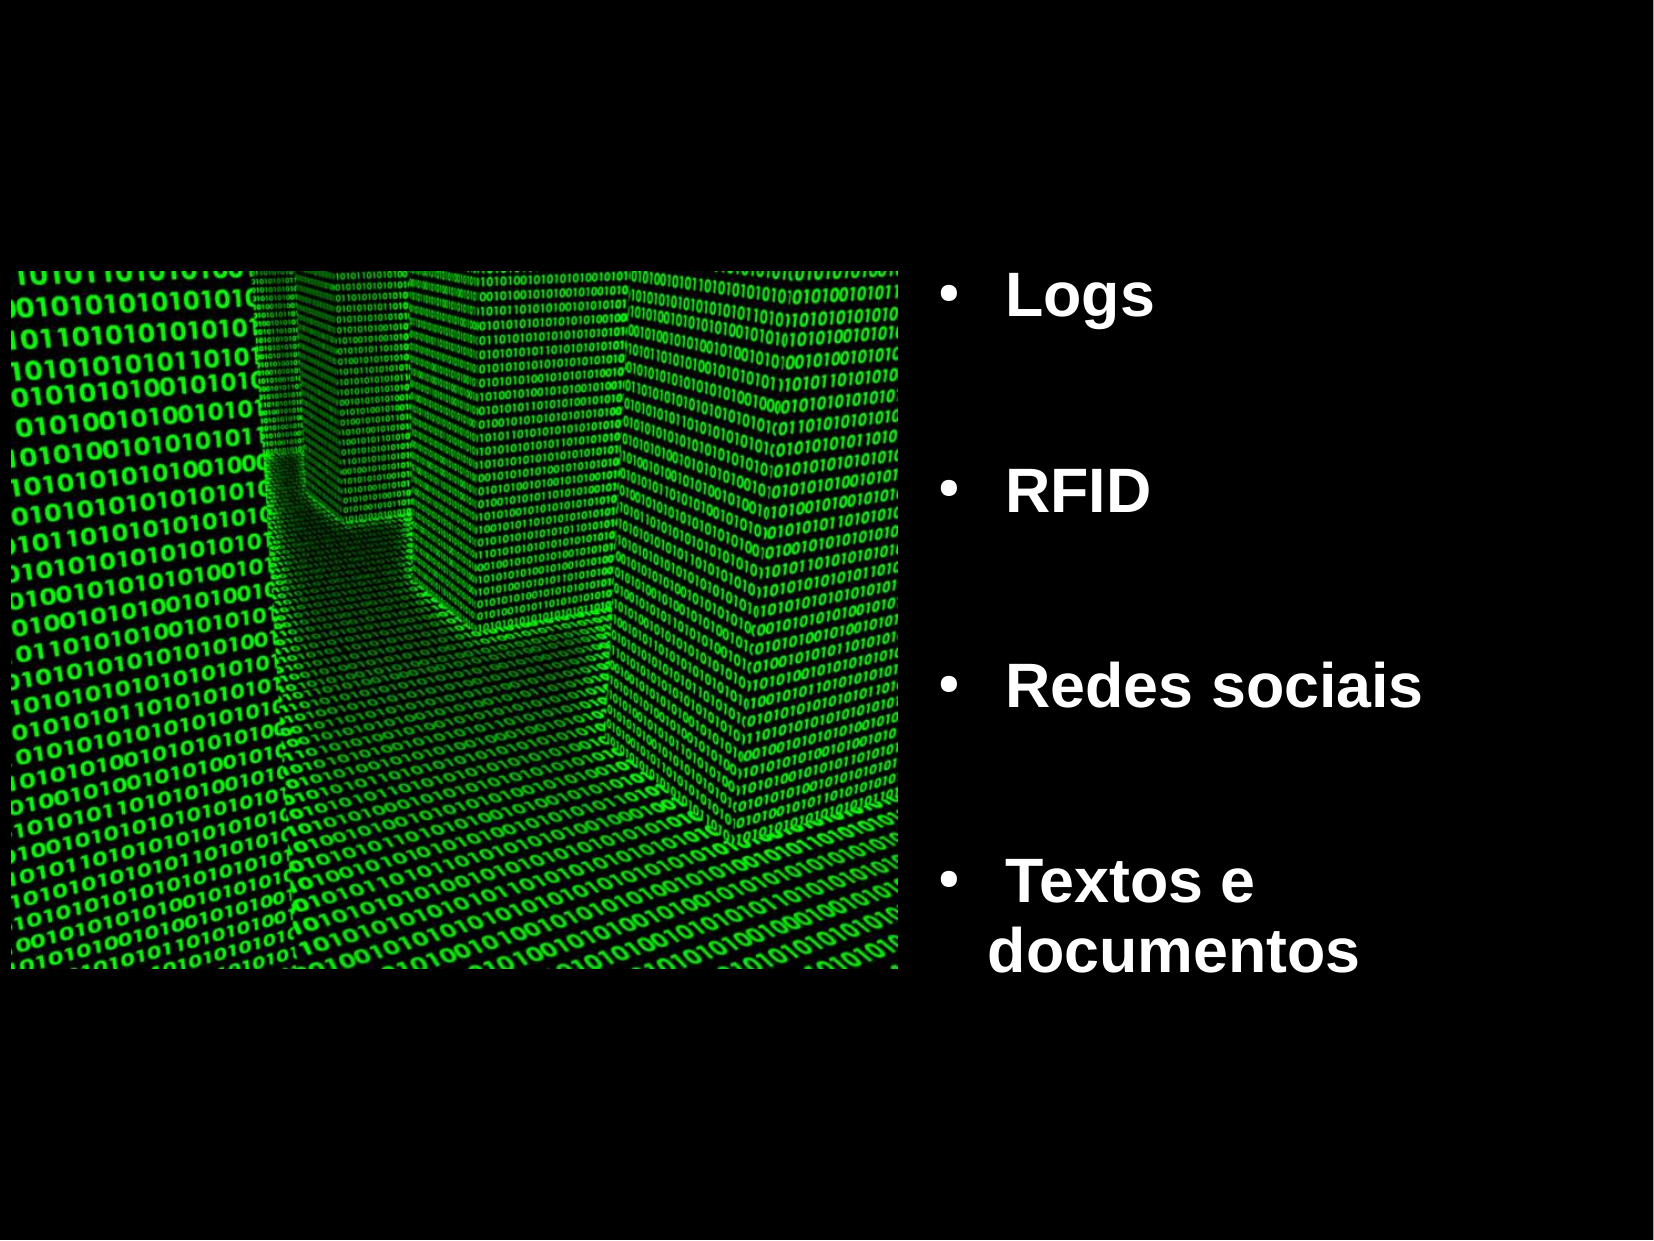

# Logs
 RFID
 Redes sociais
 Textos e documentos